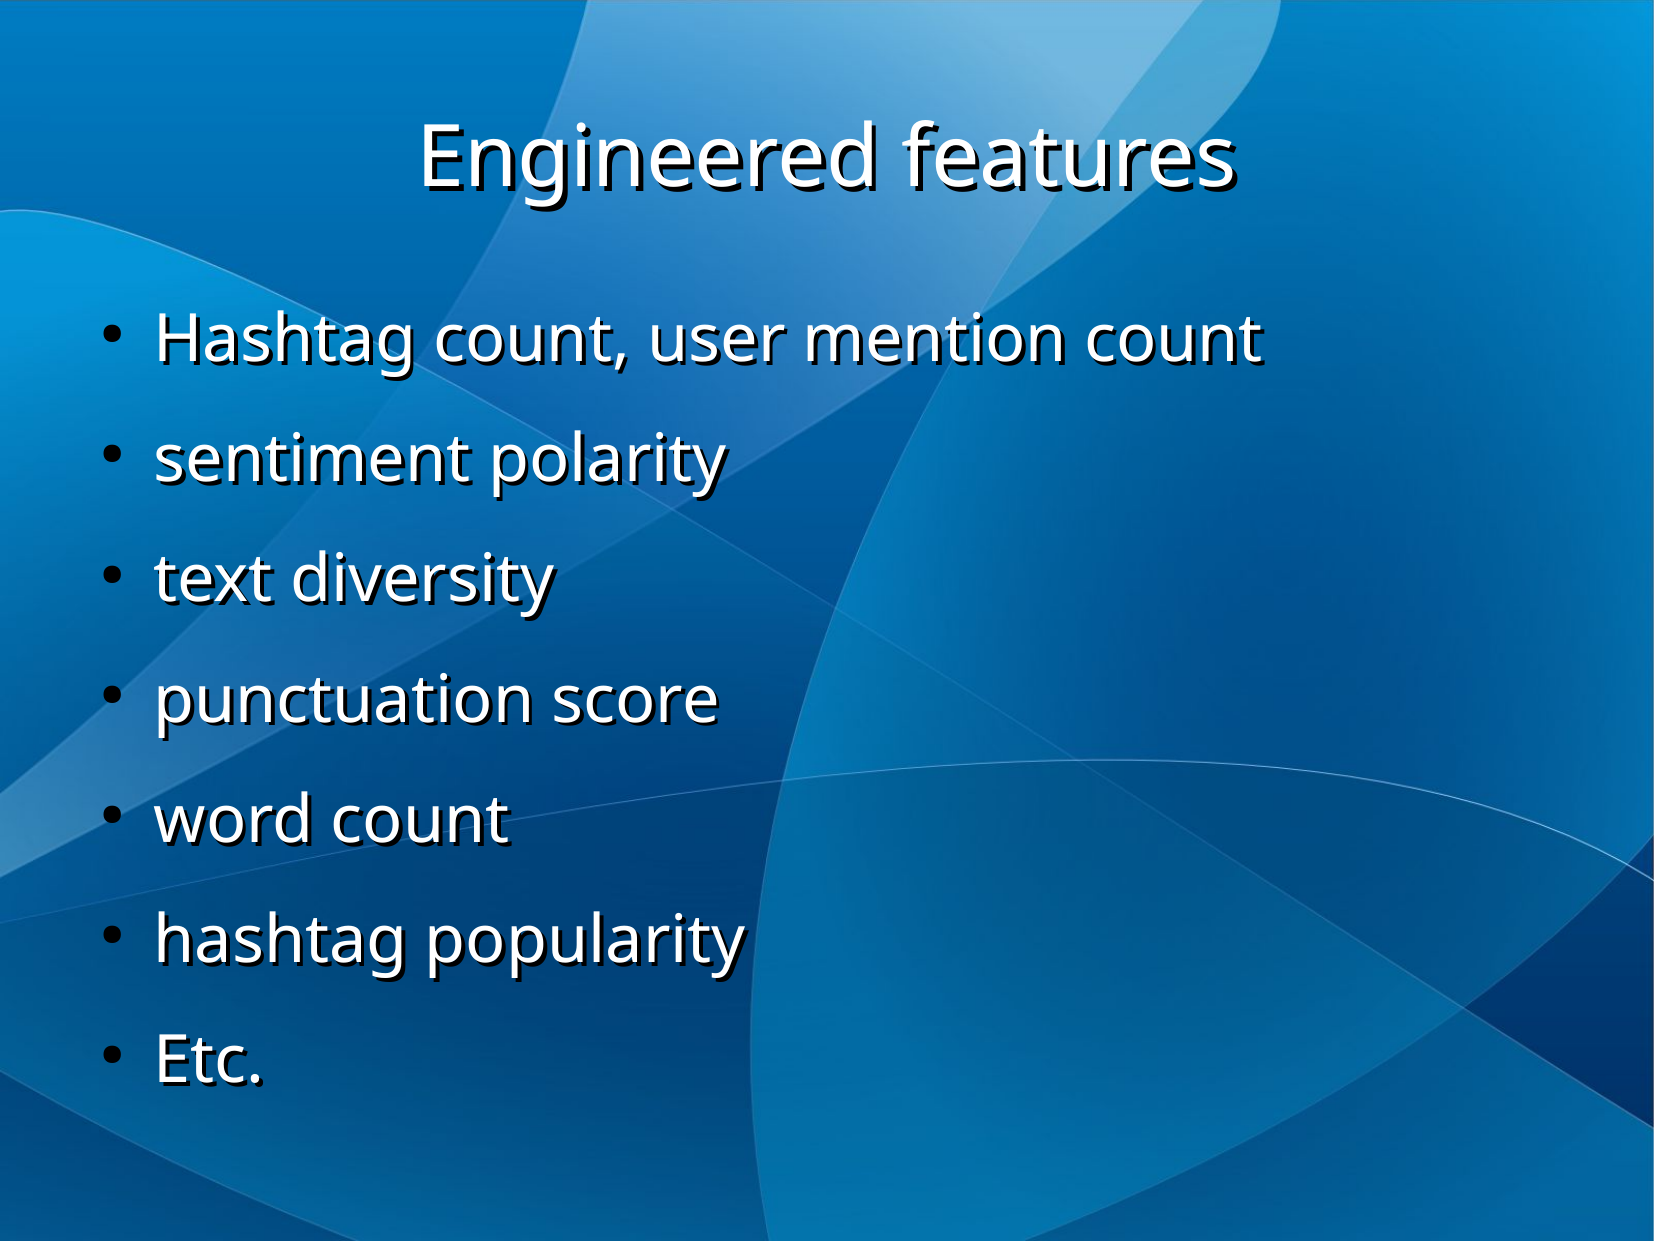

# Engineered features
Hashtag count, user mention count
sentiment polarity
text diversity
punctuation score
word count
hashtag popularity
Etc.